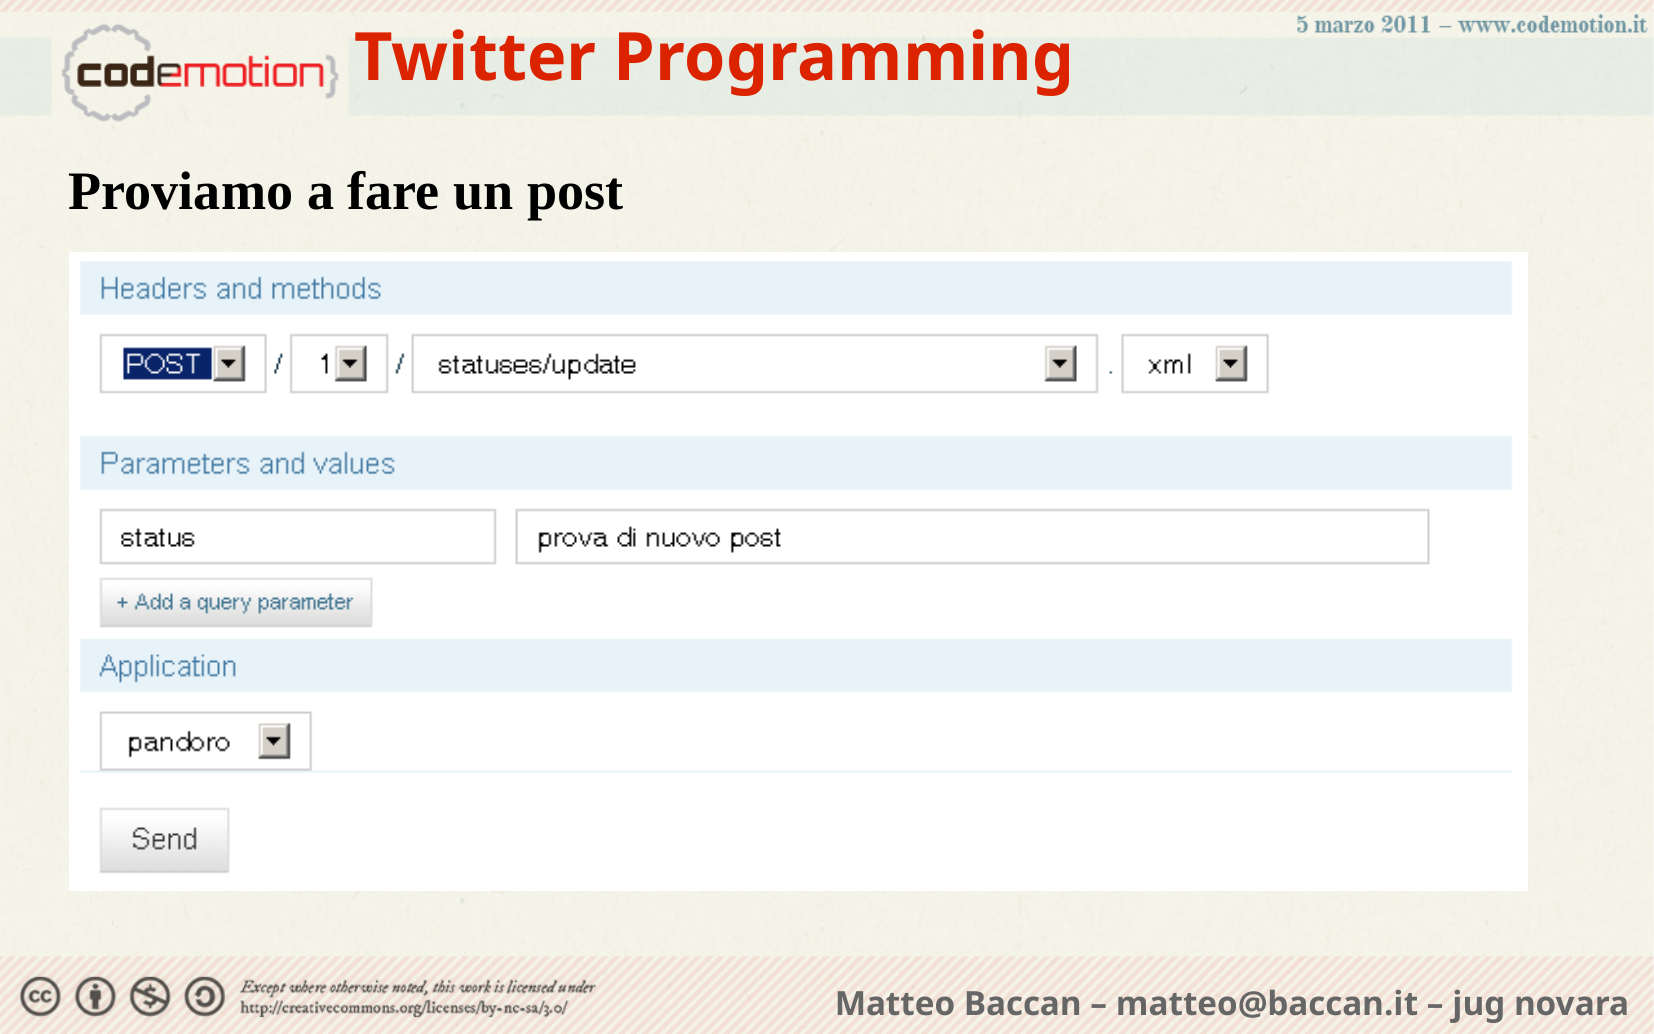

# Twitter Programming
Proviamo a fare un post
35
Twitter Programming - Matteo Baccan - matteo@baccan.it